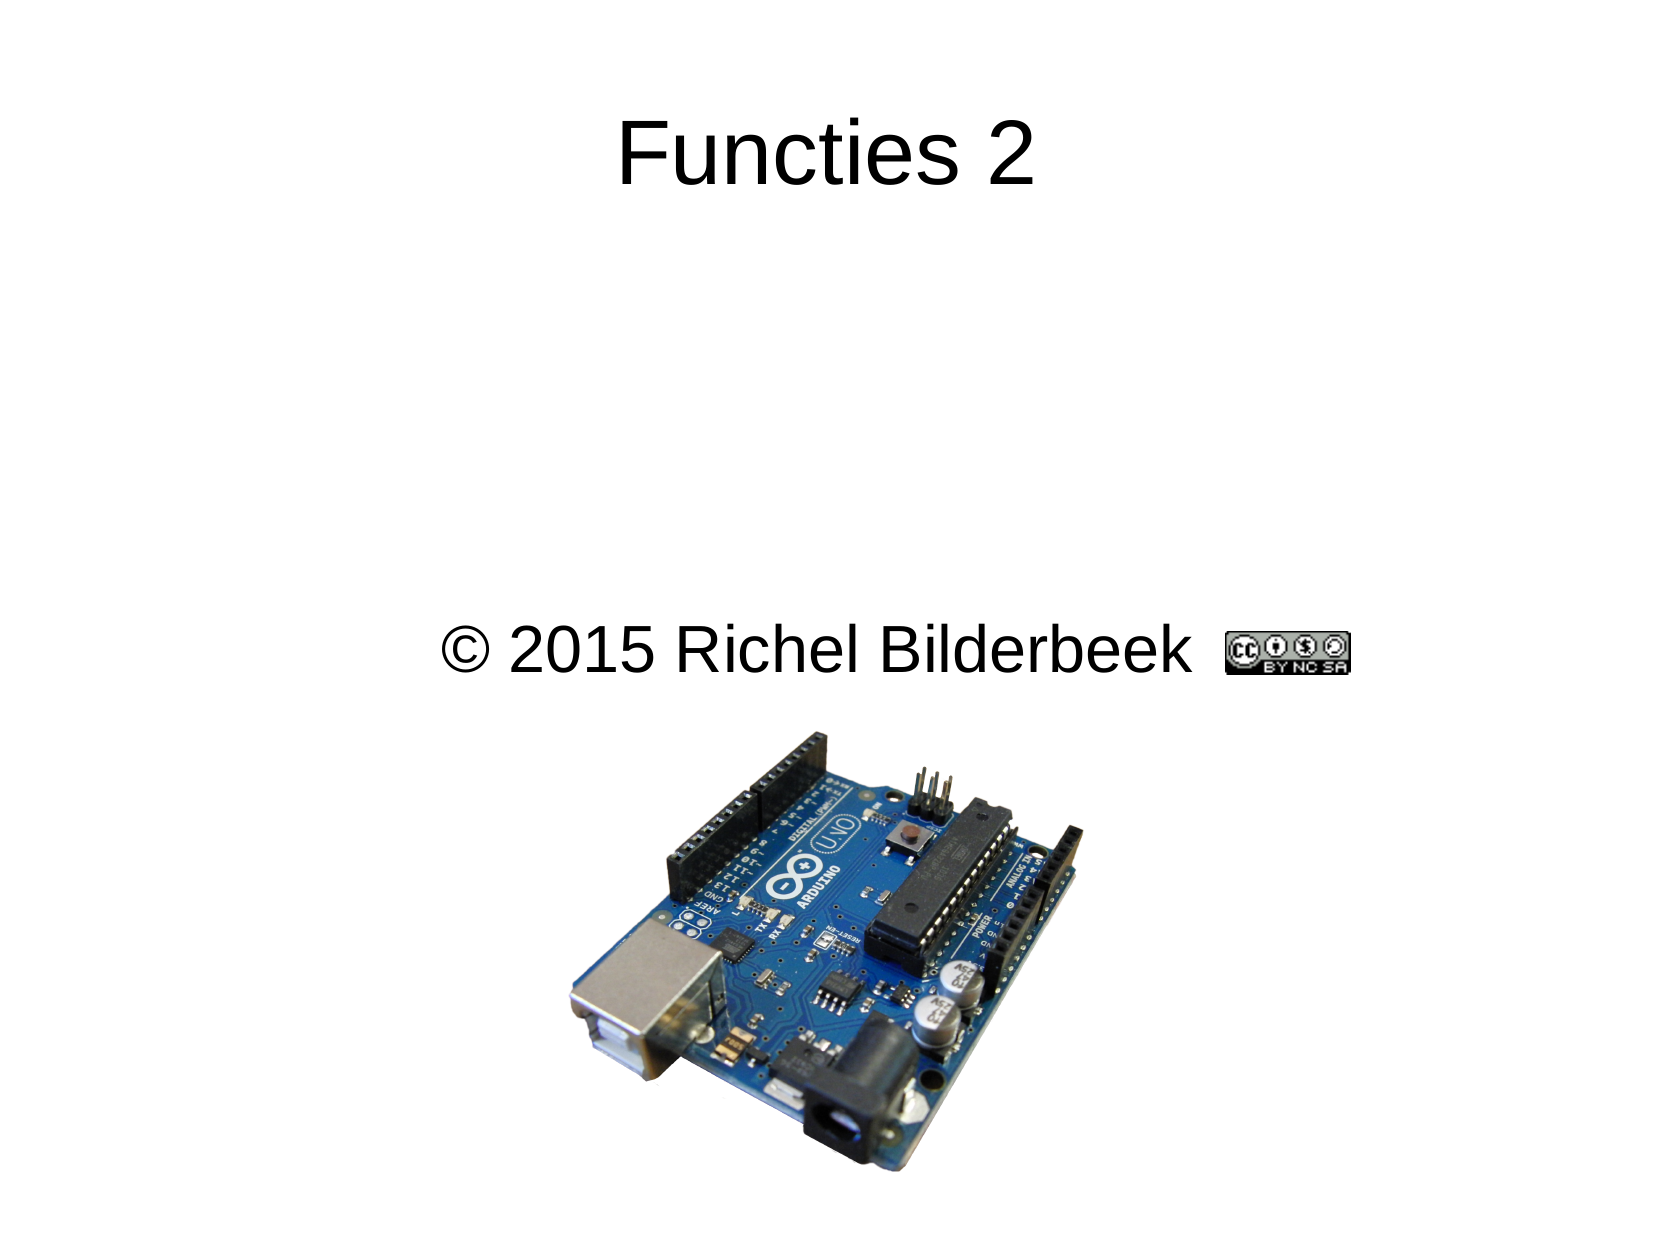

# Functies 2
© 2015 Richel Bilderbeek